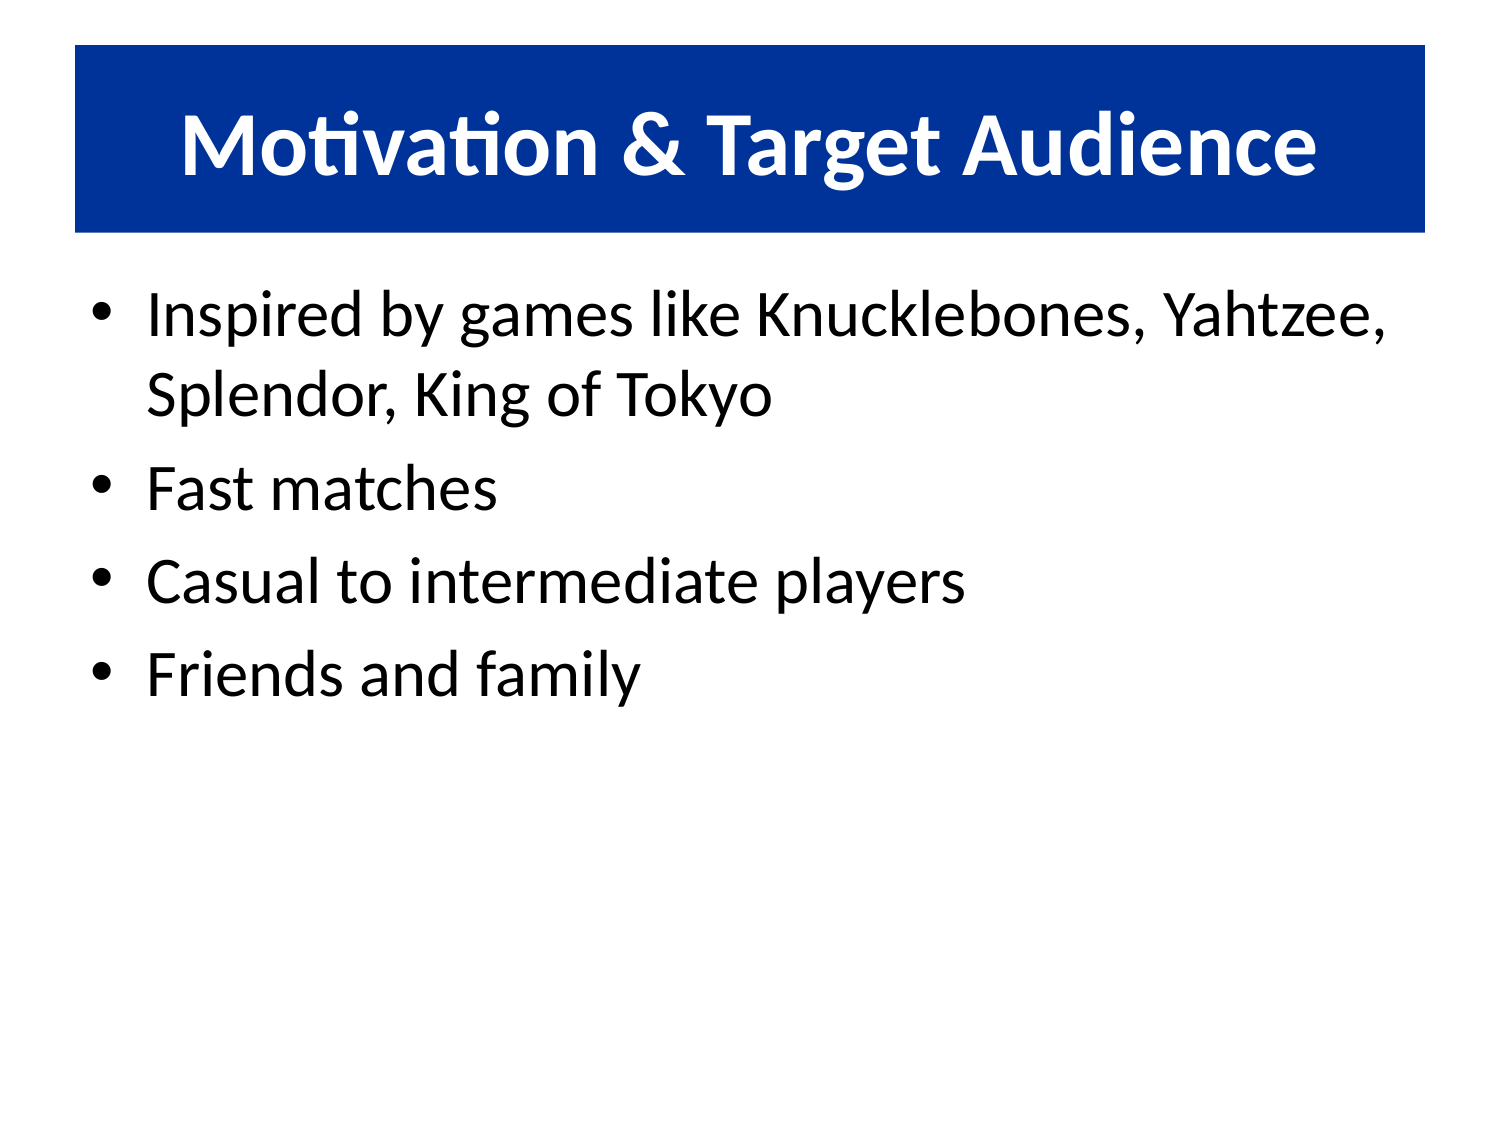

# Motivation & Target Audience
Inspired by games like Knucklebones, Yahtzee, Splendor, King of Tokyo
Fast matches
Casual to intermediate players
Friends and family